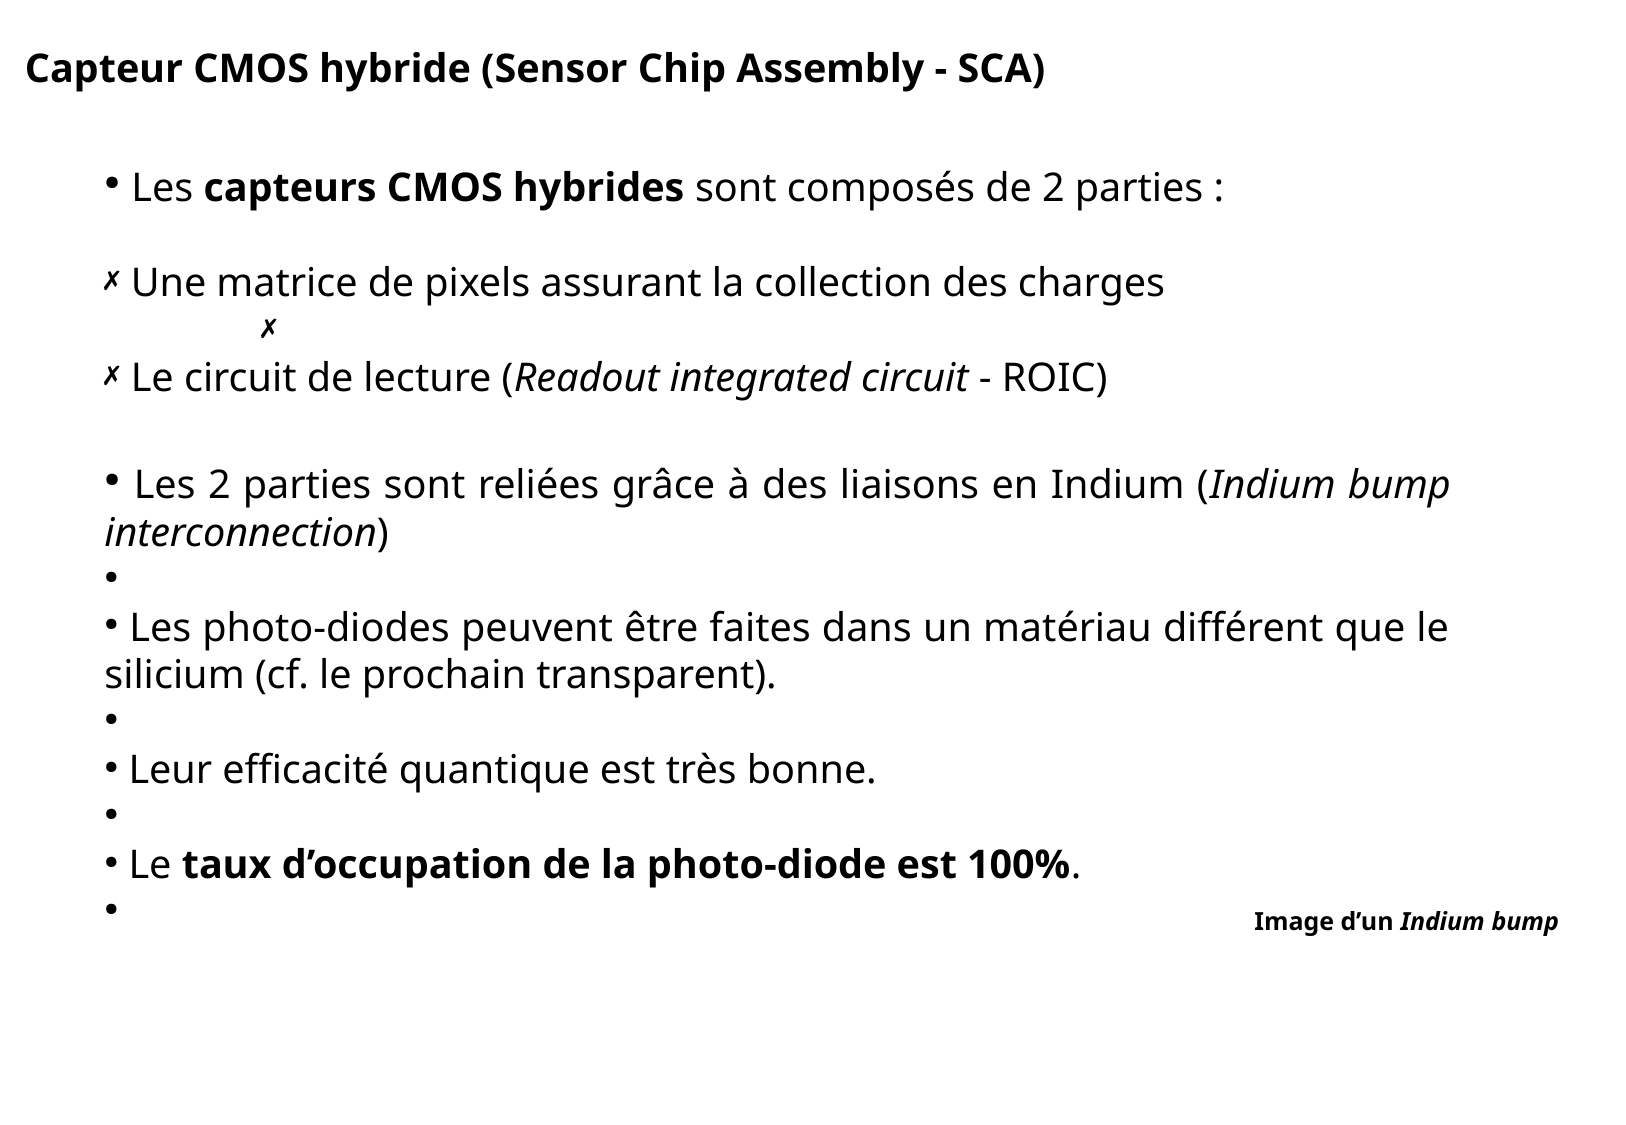

Capteur CMOS hybride (Sensor Chip Assembly - SCA)
 Les capteurs CMOS hybrides sont composés de 2 parties :
 Une matrice de pixels assurant la collection des charges
 Le circuit de lecture (Readout integrated circuit - ROIC)
 Les 2 parties sont reliées grâce à des liaisons en Indium (Indium bump interconnection)
 Les photo-diodes peuvent être faites dans un matériau différent que le silicium (cf. le prochain transparent).
 Leur efficacité quantique est très bonne.
 Le taux d’occupation de la photo-diode est 100%.
Image d’un Indium bump